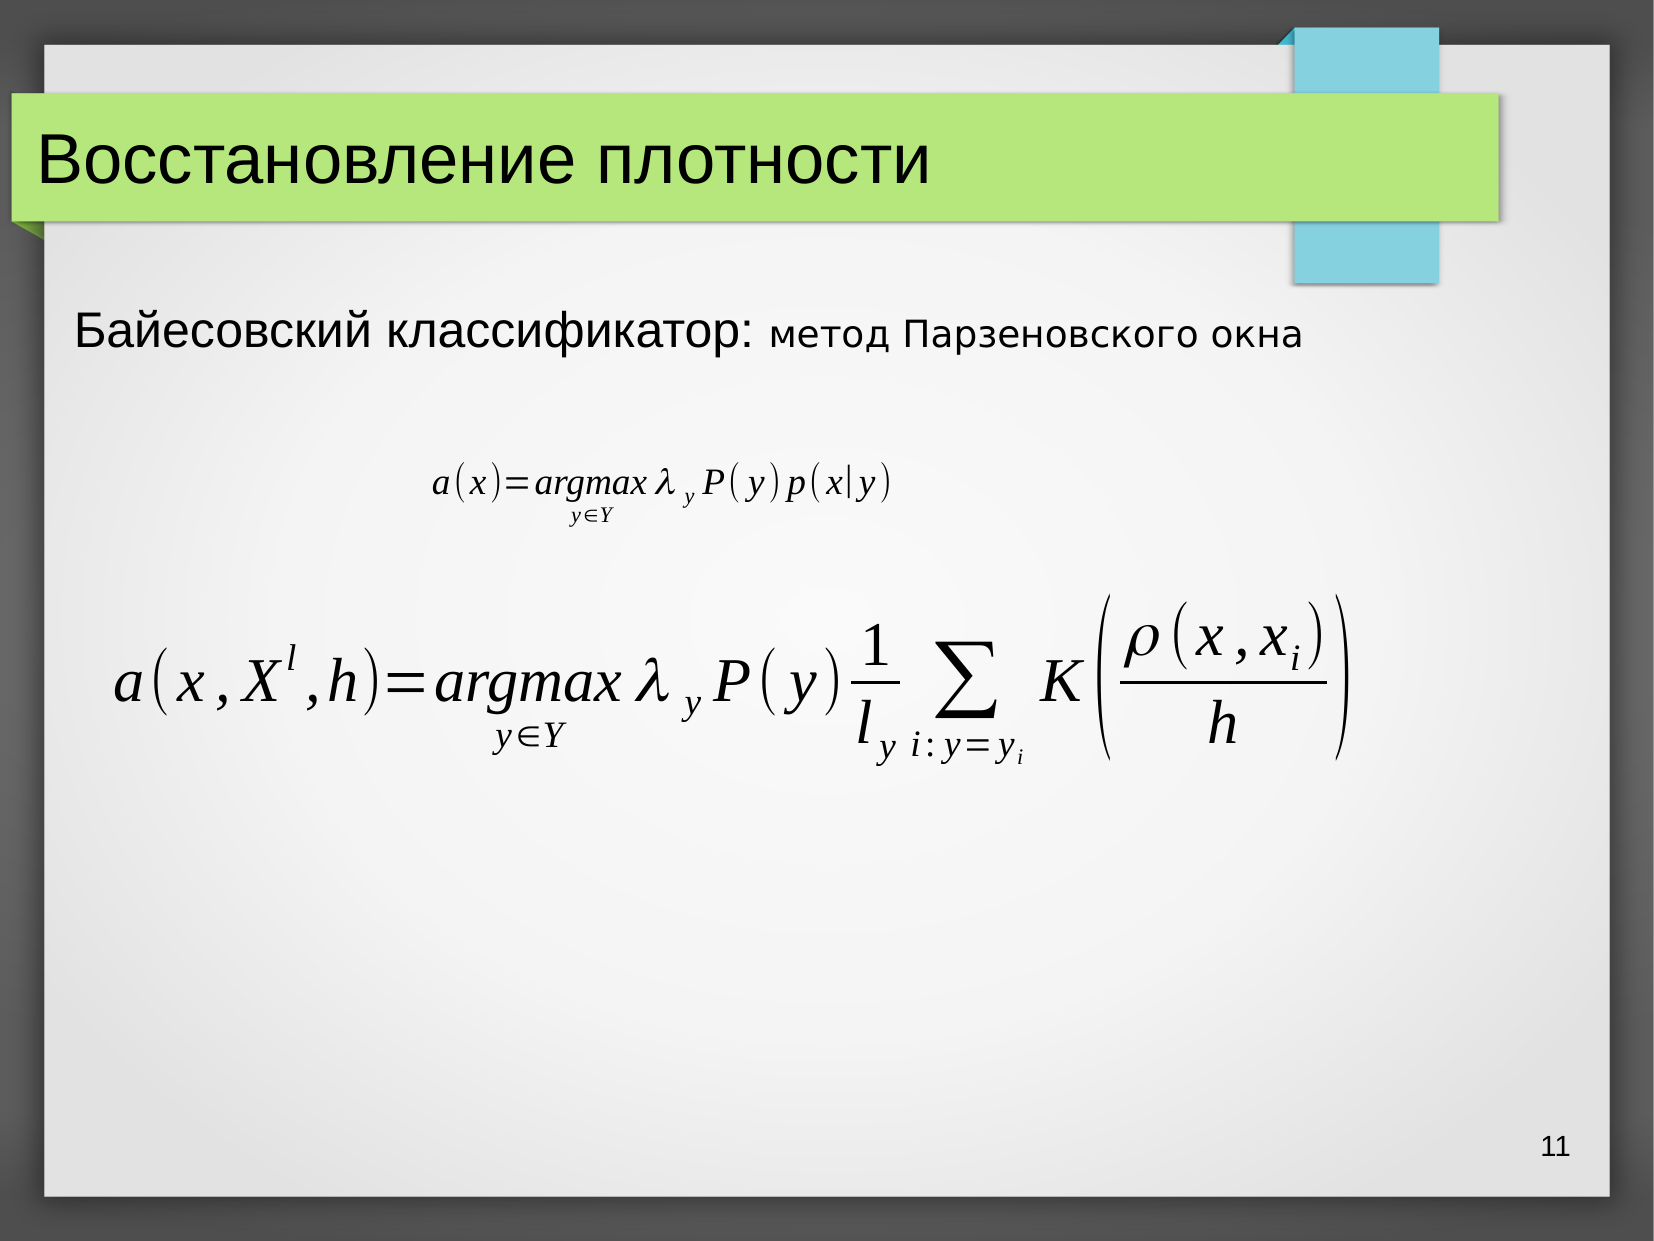

# Восстановление плотности
Байесовский классификатор: метод Парзеновского окна
11